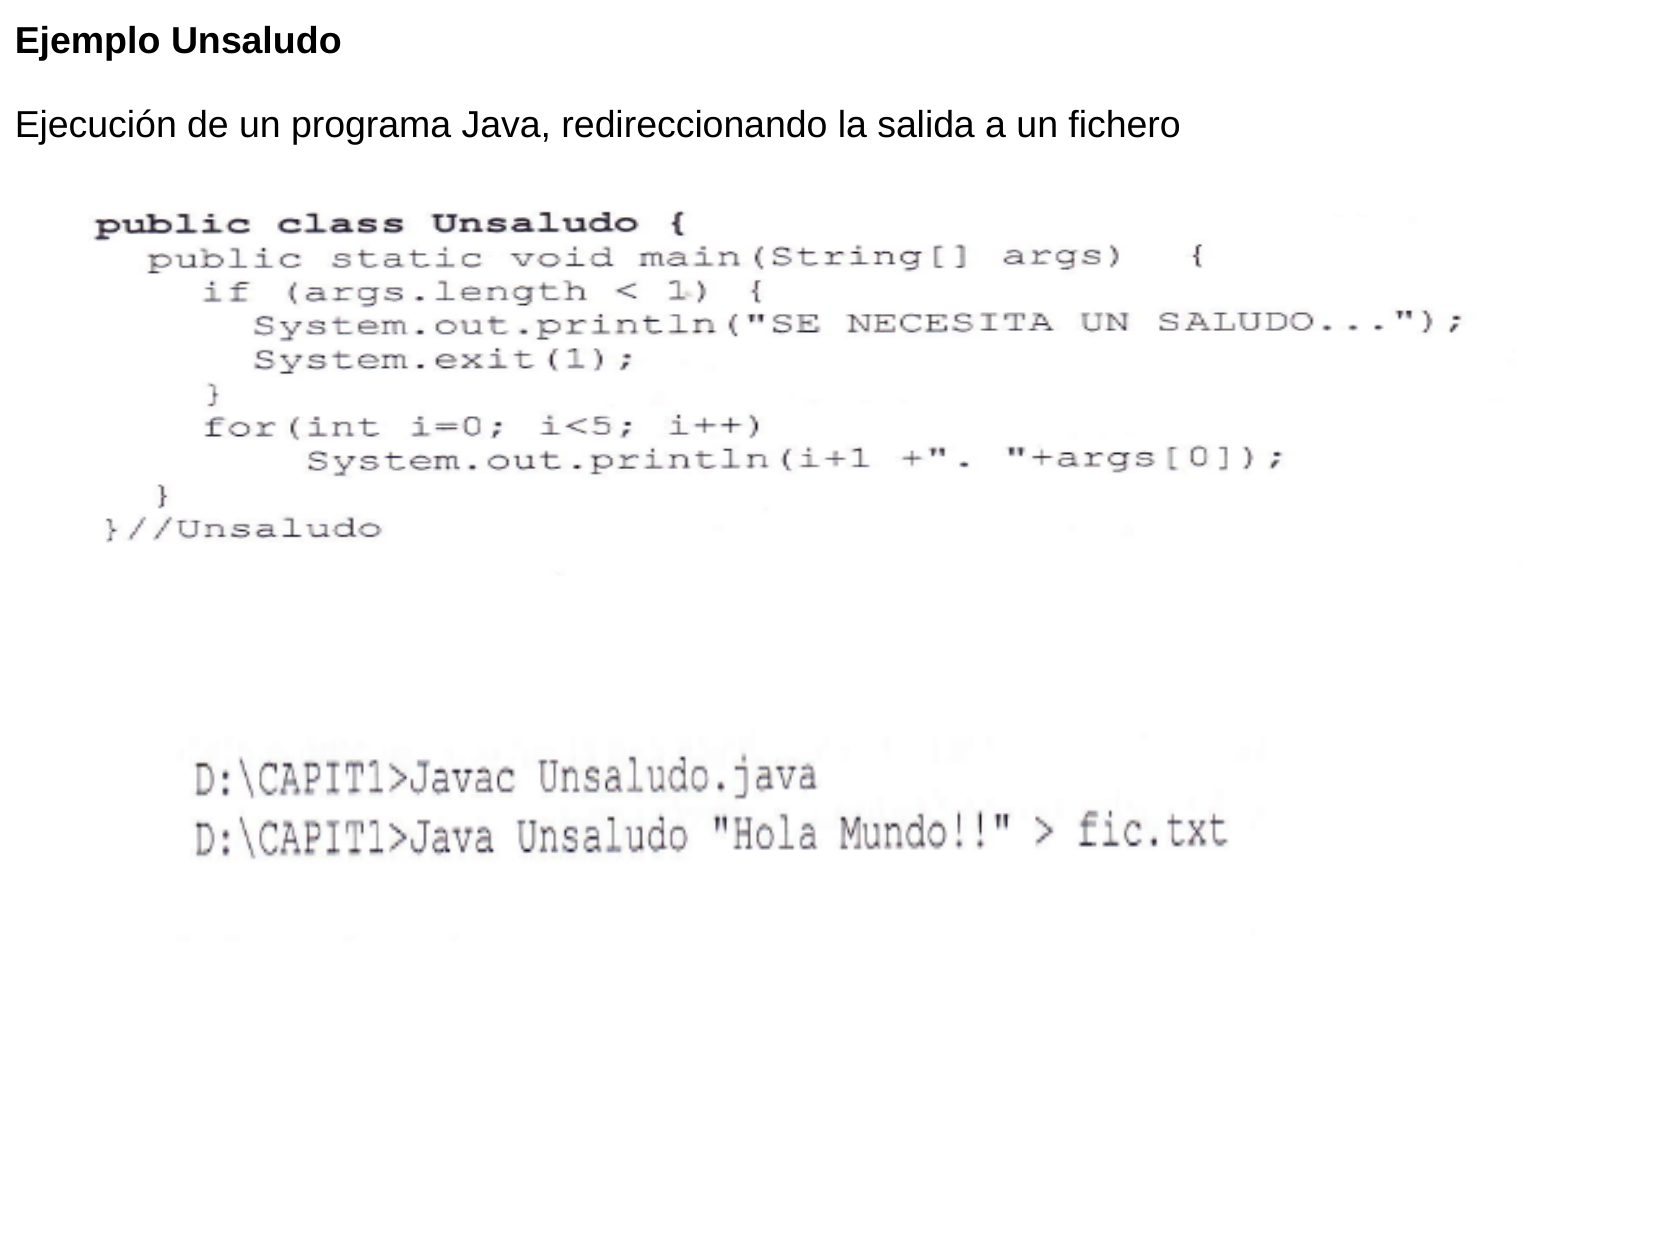

Ejemplo Unsaludo
Ejecución de un programa Java, redireccionando la salida a un fichero